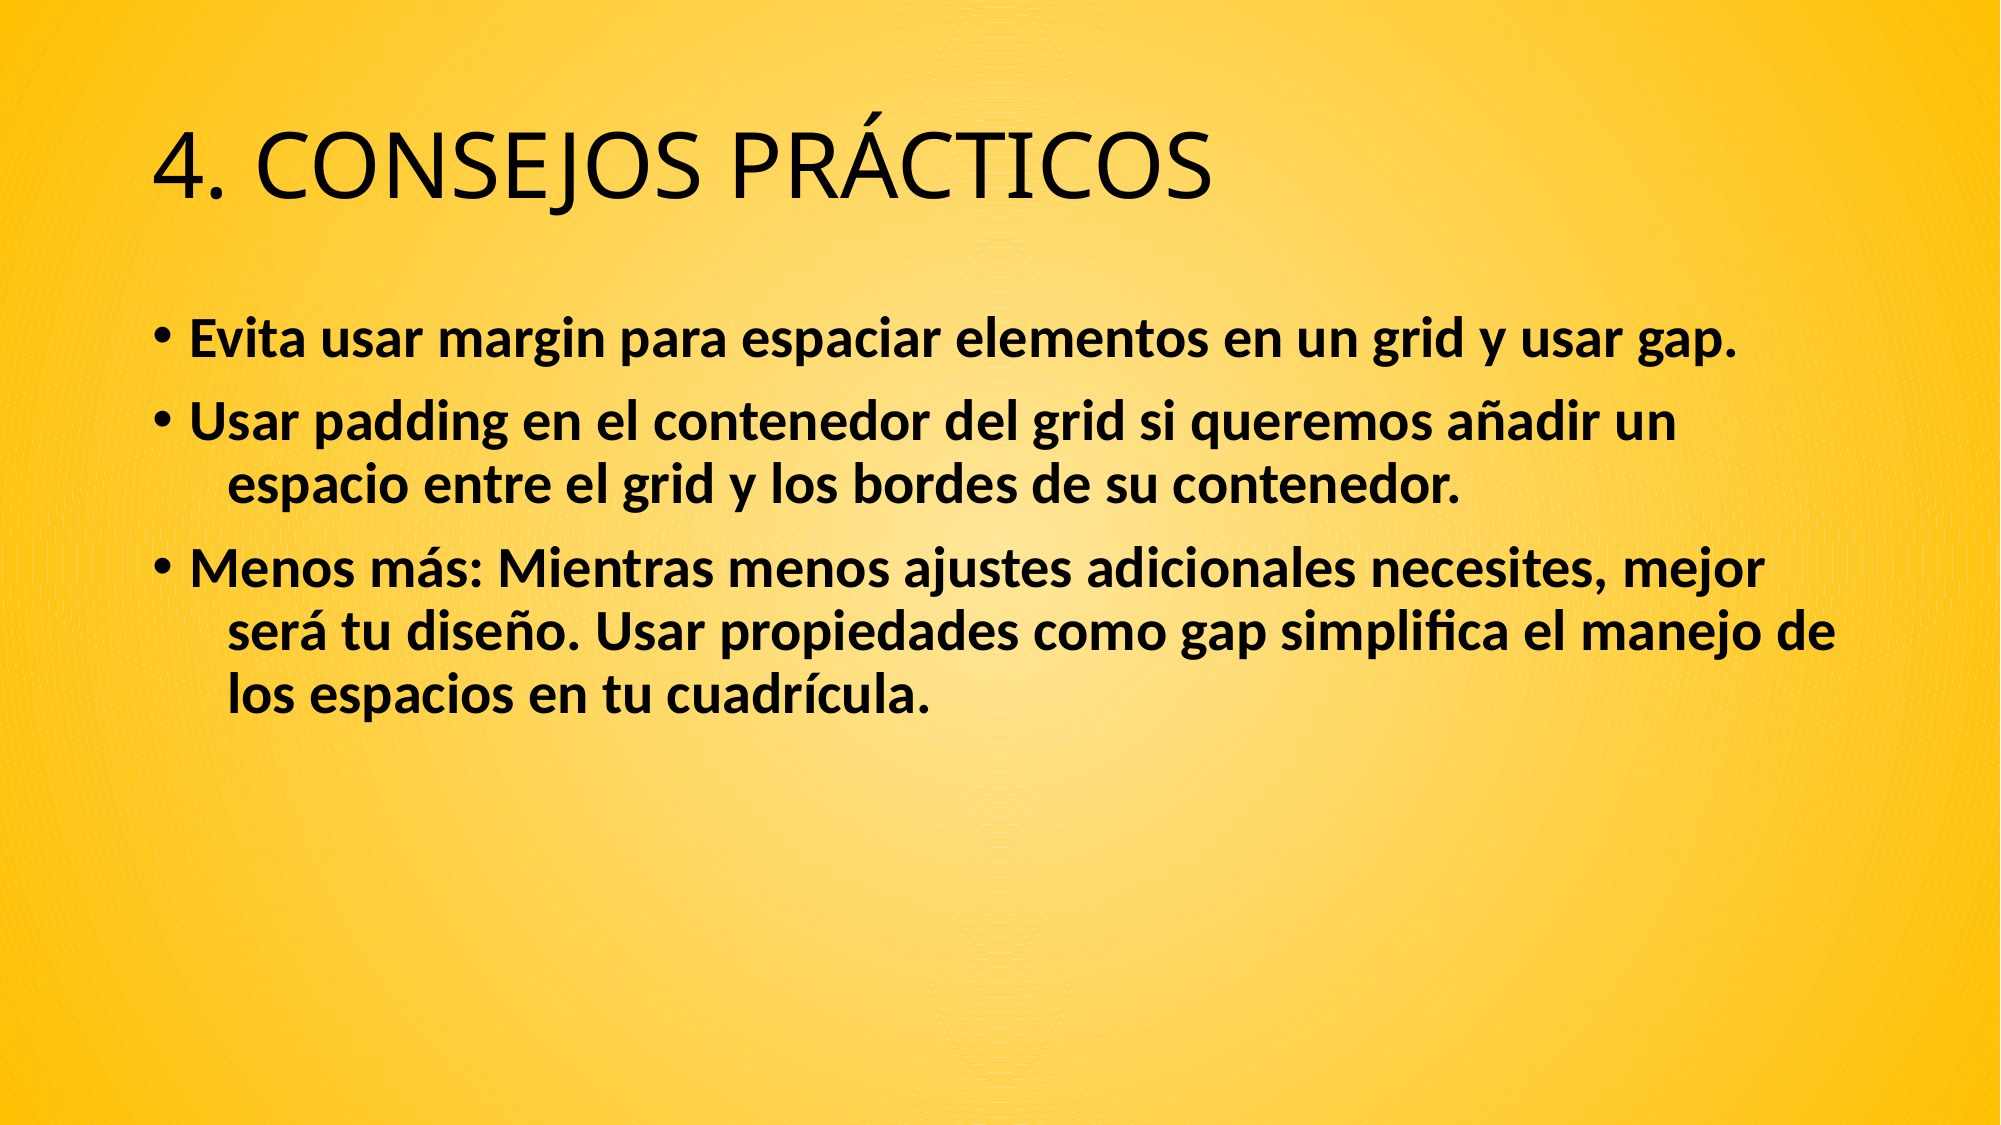

# 4. CONSEJOS PRÁCTICOS
Evita usar margin para espaciar elementos en un grid y usar gap.
Usar padding en el contenedor del grid si queremos añadir un espacio entre el grid y los bordes de su contenedor.
Menos más: Mientras menos ajustes adicionales necesites, mejor será tu diseño. Usar propiedades como gap simplifica el manejo de los espacios en tu cuadrícula.